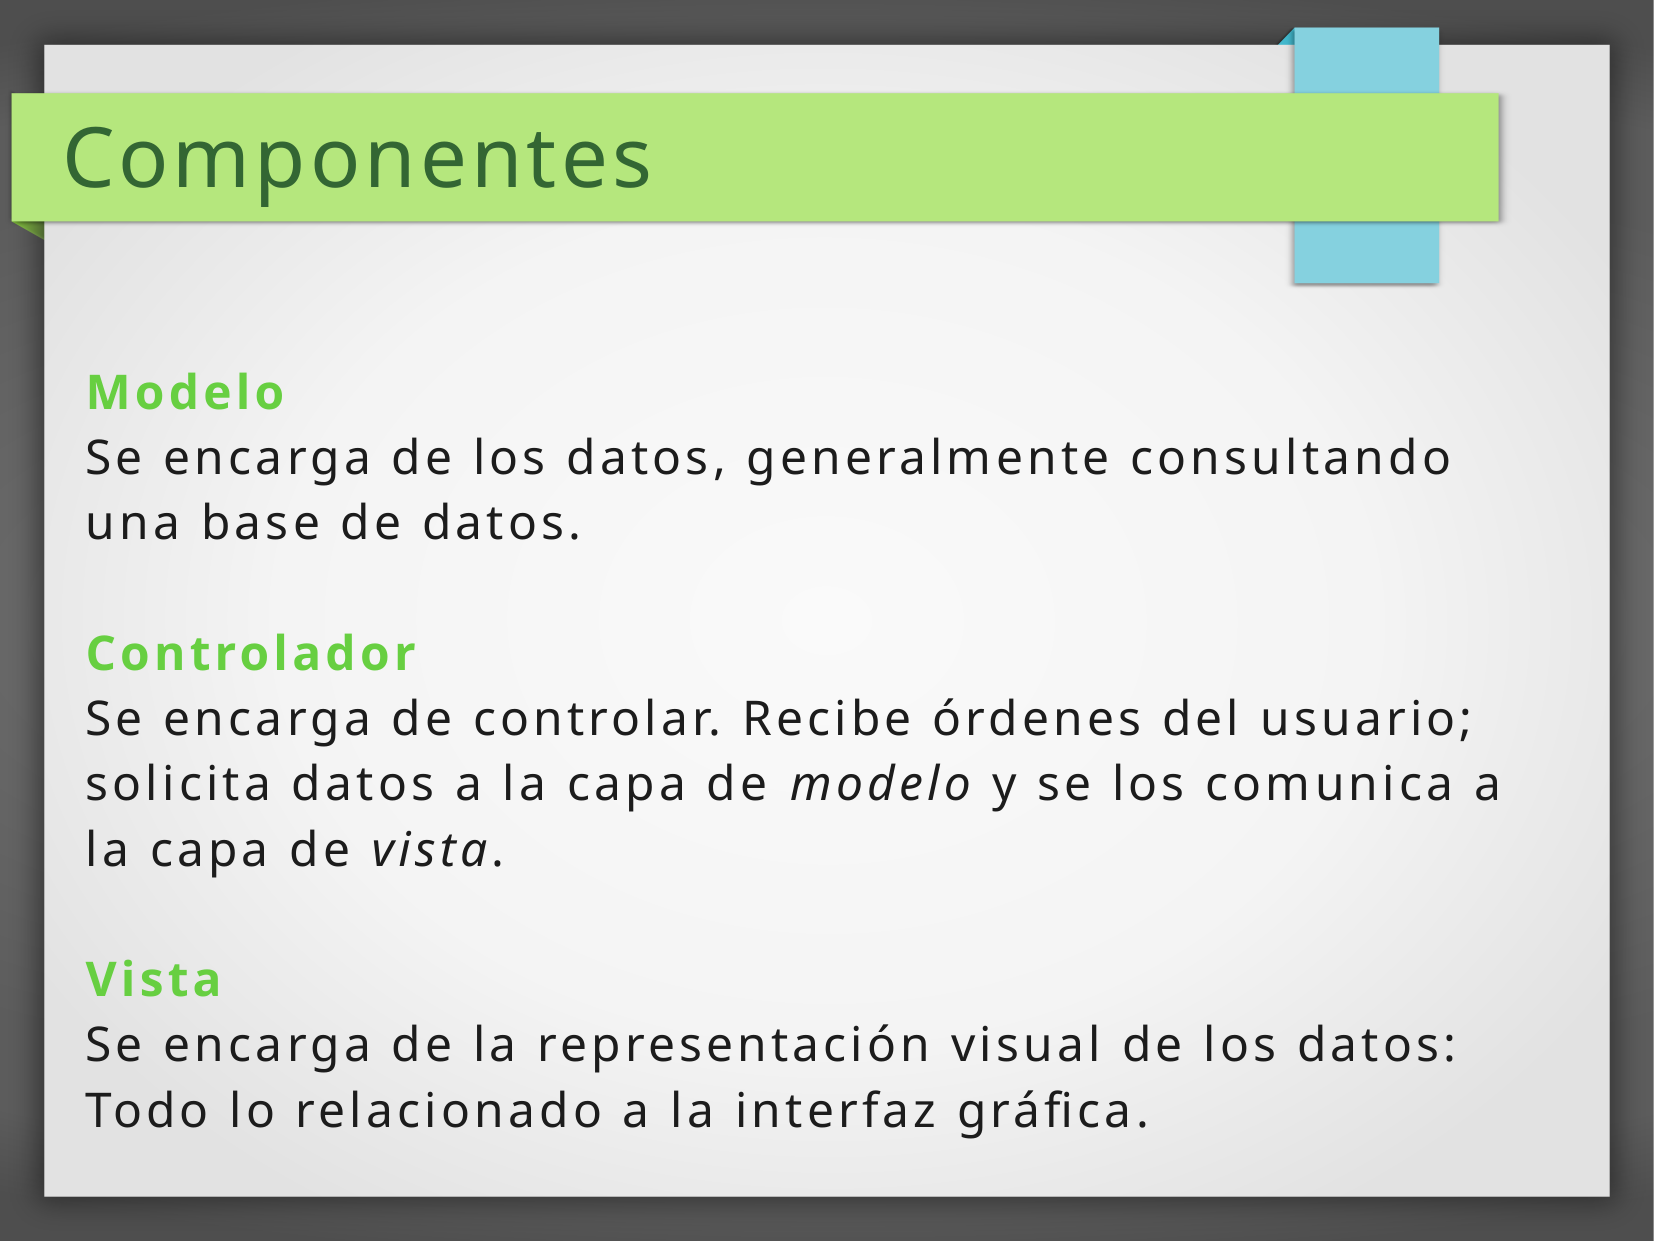

Componentes
Modelo
Se encarga de los datos, generalmente consultando una base de datos.
Controlador
Se encarga de controlar. Recibe órdenes del usuario; solicita datos a la capa de modelo y se los comunica a la capa de vista.
Vista
Se encarga de la representación visual de los datos: Todo lo relacionado a la interfaz gráfica.